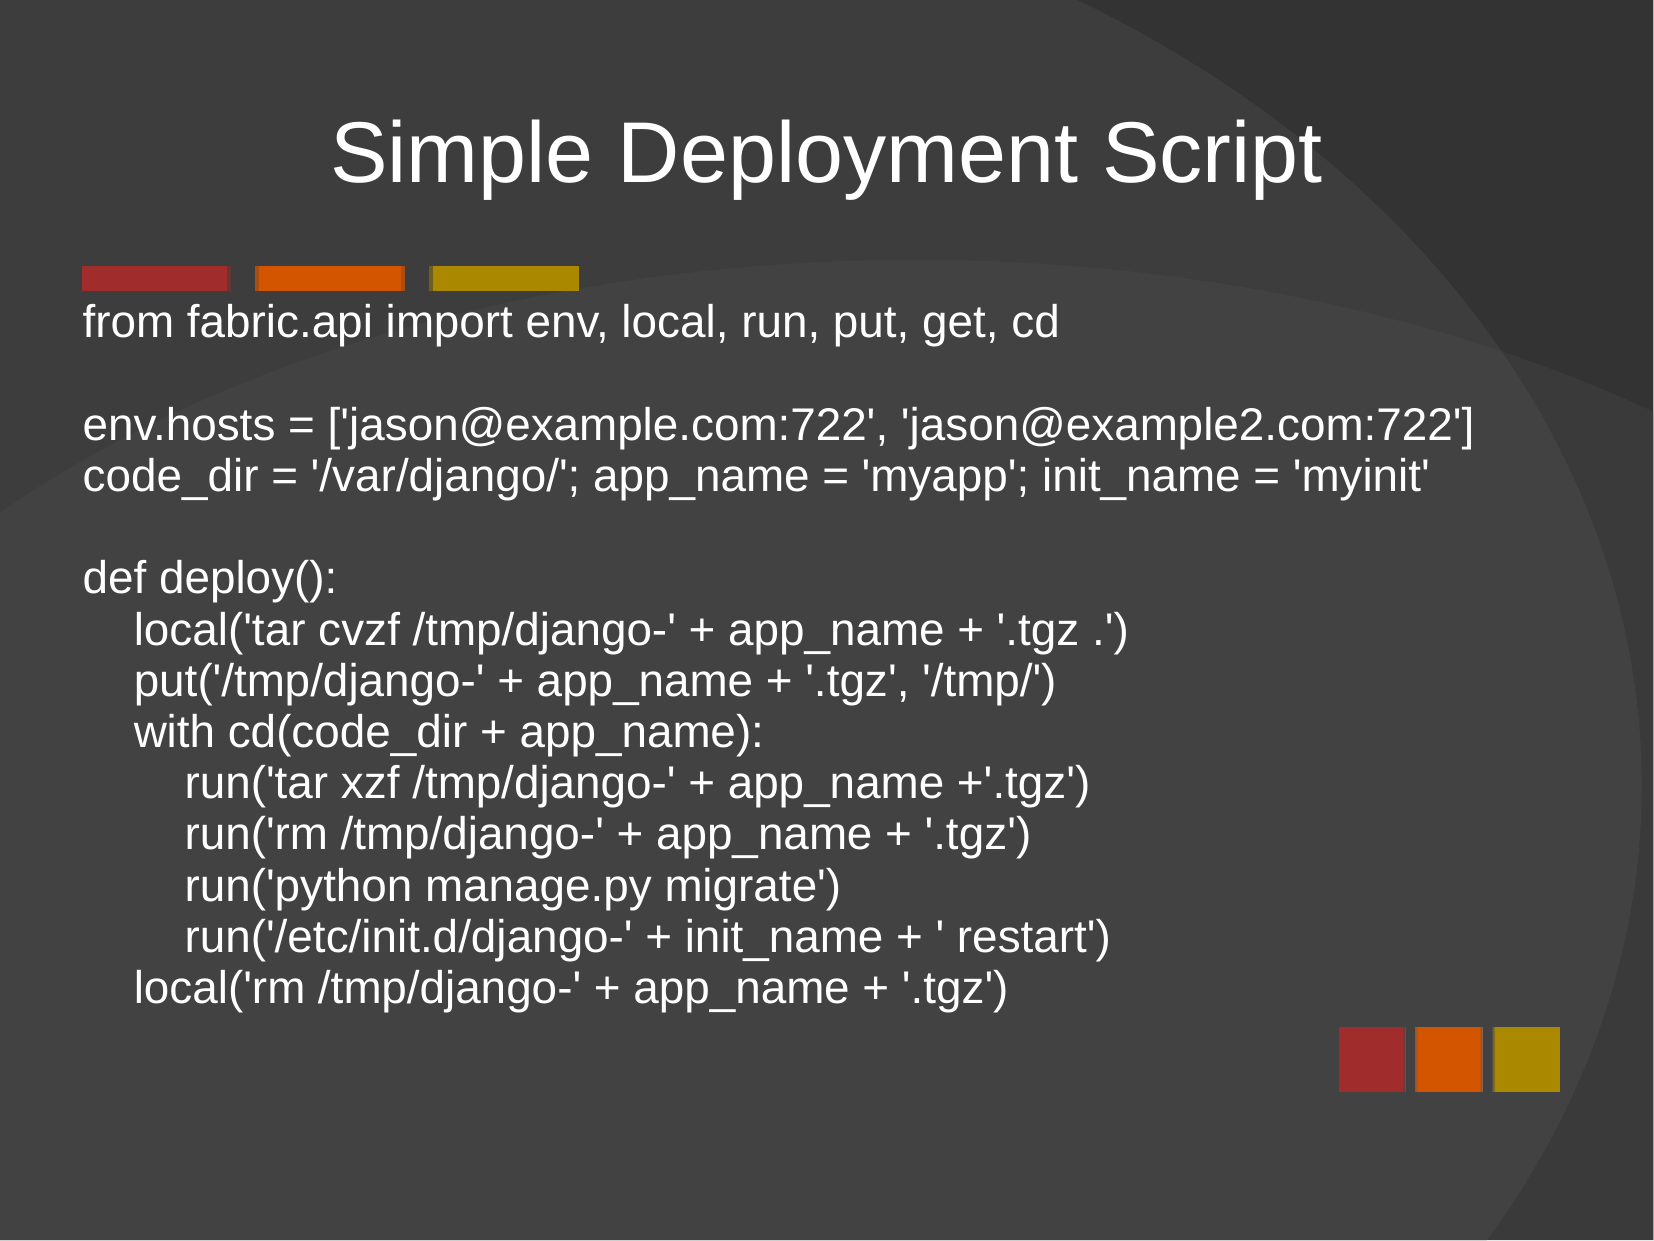

# Simple Deployment Script
from fabric.api import env, local, run, put, get, cd
env.hosts = ['jason@example.com:722', 'jason@example2.com:722']
code_dir = '/var/django/'; app_name = 'myapp'; init_name = 'myinit'
def deploy():
 local('tar cvzf /tmp/django-' + app_name + '.tgz .')
 put('/tmp/django-' + app_name + '.tgz', '/tmp/')
 with cd(code_dir + app_name):
 run('tar xzf /tmp/django-' + app_name +'.tgz')
 run('rm /tmp/django-' + app_name + '.tgz')
 run('python manage.py migrate')
 run('/etc/init.d/django-' + init_name + ' restart')
 local('rm /tmp/django-' + app_name + '.tgz')